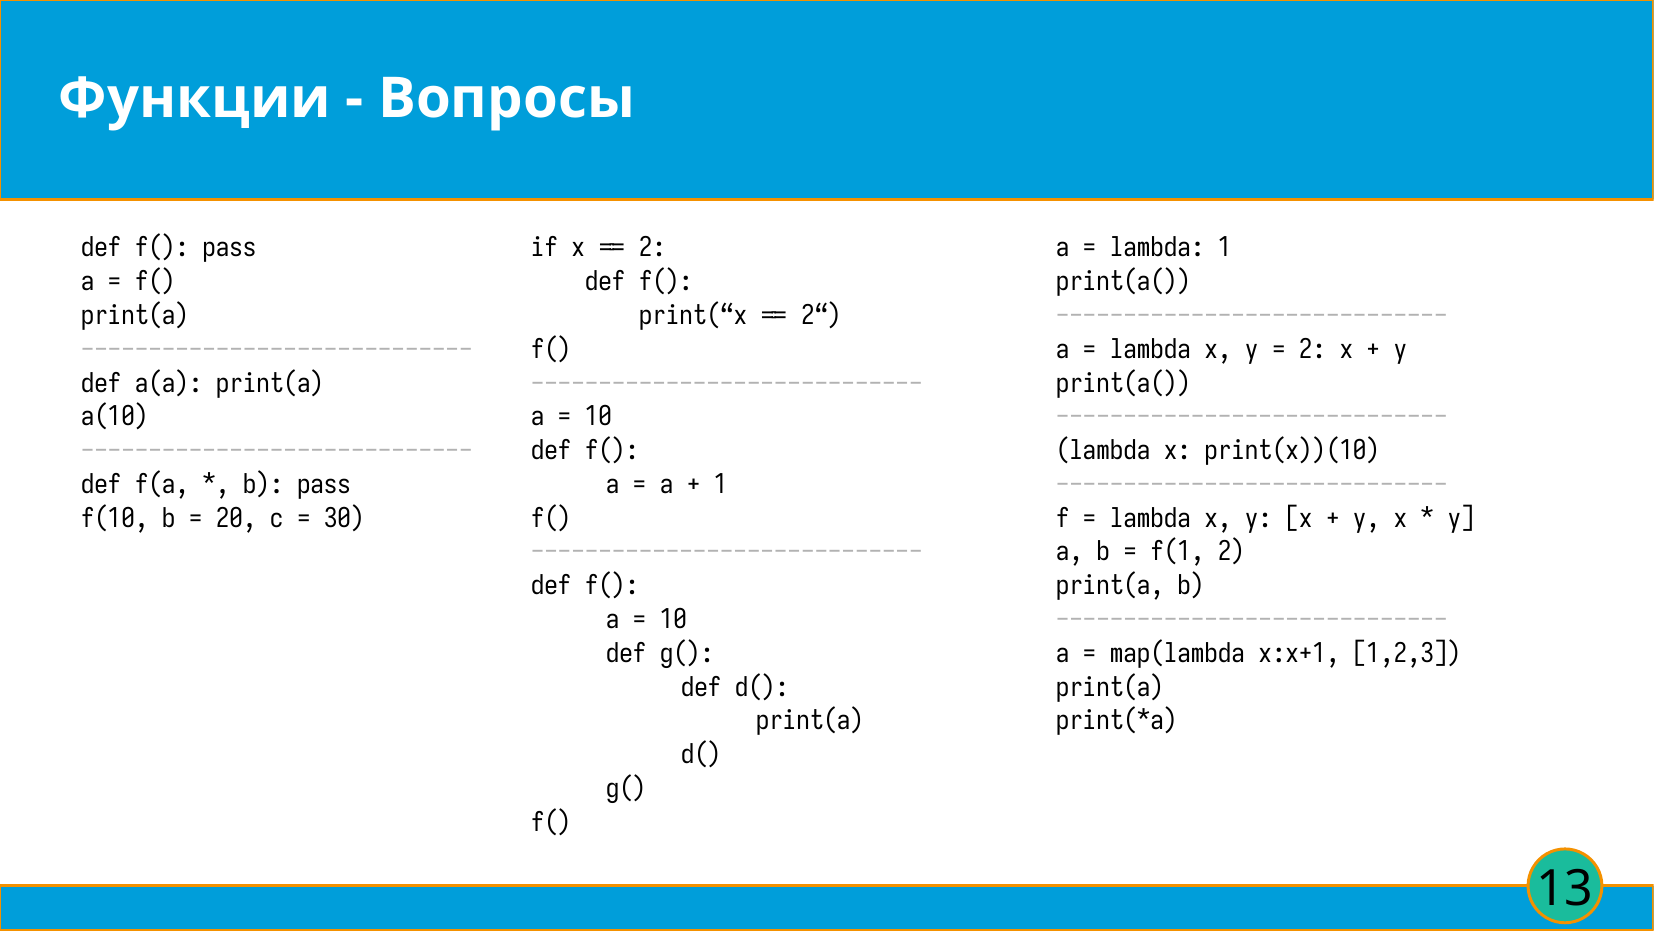

# Функции - Вопросы
def f(): pass
a = f()
print(a)
-----------------------------
def a(a): print(a)
a(10)
-----------------------------
def f(a, *, b): pass
f(10, b = 20, c = 30)
if x == 2:
 def f():
 print(“x == 2“)
f()
-----------------------------
a = 10
def f():
	a = a + 1
f()
-----------------------------
def f():
	a = 10
	def g():
		def d():
			print(a)
		d()
	g()
f()
a = lambda: 1
print(a())
-----------------------------
a = lambda x, y = 2: x + y
print(a())
-----------------------------
(lambda x: print(x))(10)
-----------------------------
f = lambda x, y: [x + y, x * y]
a, b = f(1, 2)
print(a, b)
-----------------------------
a = map(lambda x:x+1, [1,2,3])
print(a)
print(*a)